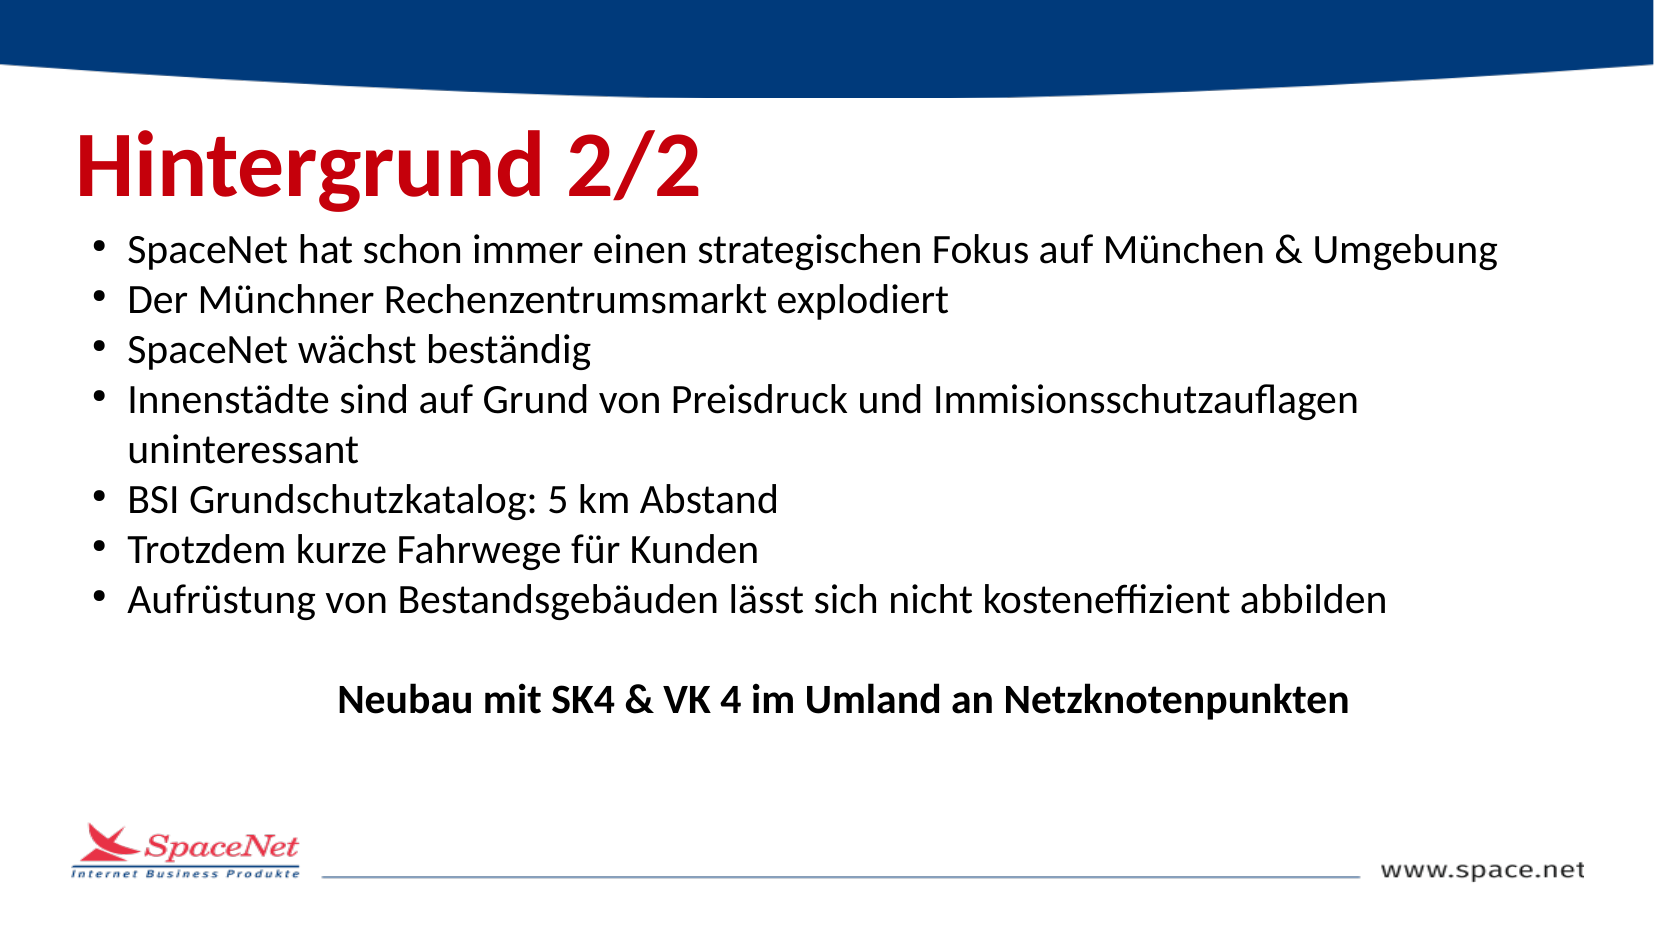

Hintergrund 2/2
SpaceNet hat schon immer einen strategischen Fokus auf München & Umgebung
Der Münchner Rechenzentrumsmarkt explodiert
SpaceNet wächst beständig
Innenstädte sind auf Grund von Preisdruck und Immisionsschutzauflagen uninteressant
BSI Grundschutzkatalog: 5 km Abstand
Trotzdem kurze Fahrwege für Kunden
Aufrüstung von Bestandsgebäuden lässt sich nicht kosteneffizient abbilden
Neubau mit SK4 & VK 4 im Umland an Netzknotenpunkten